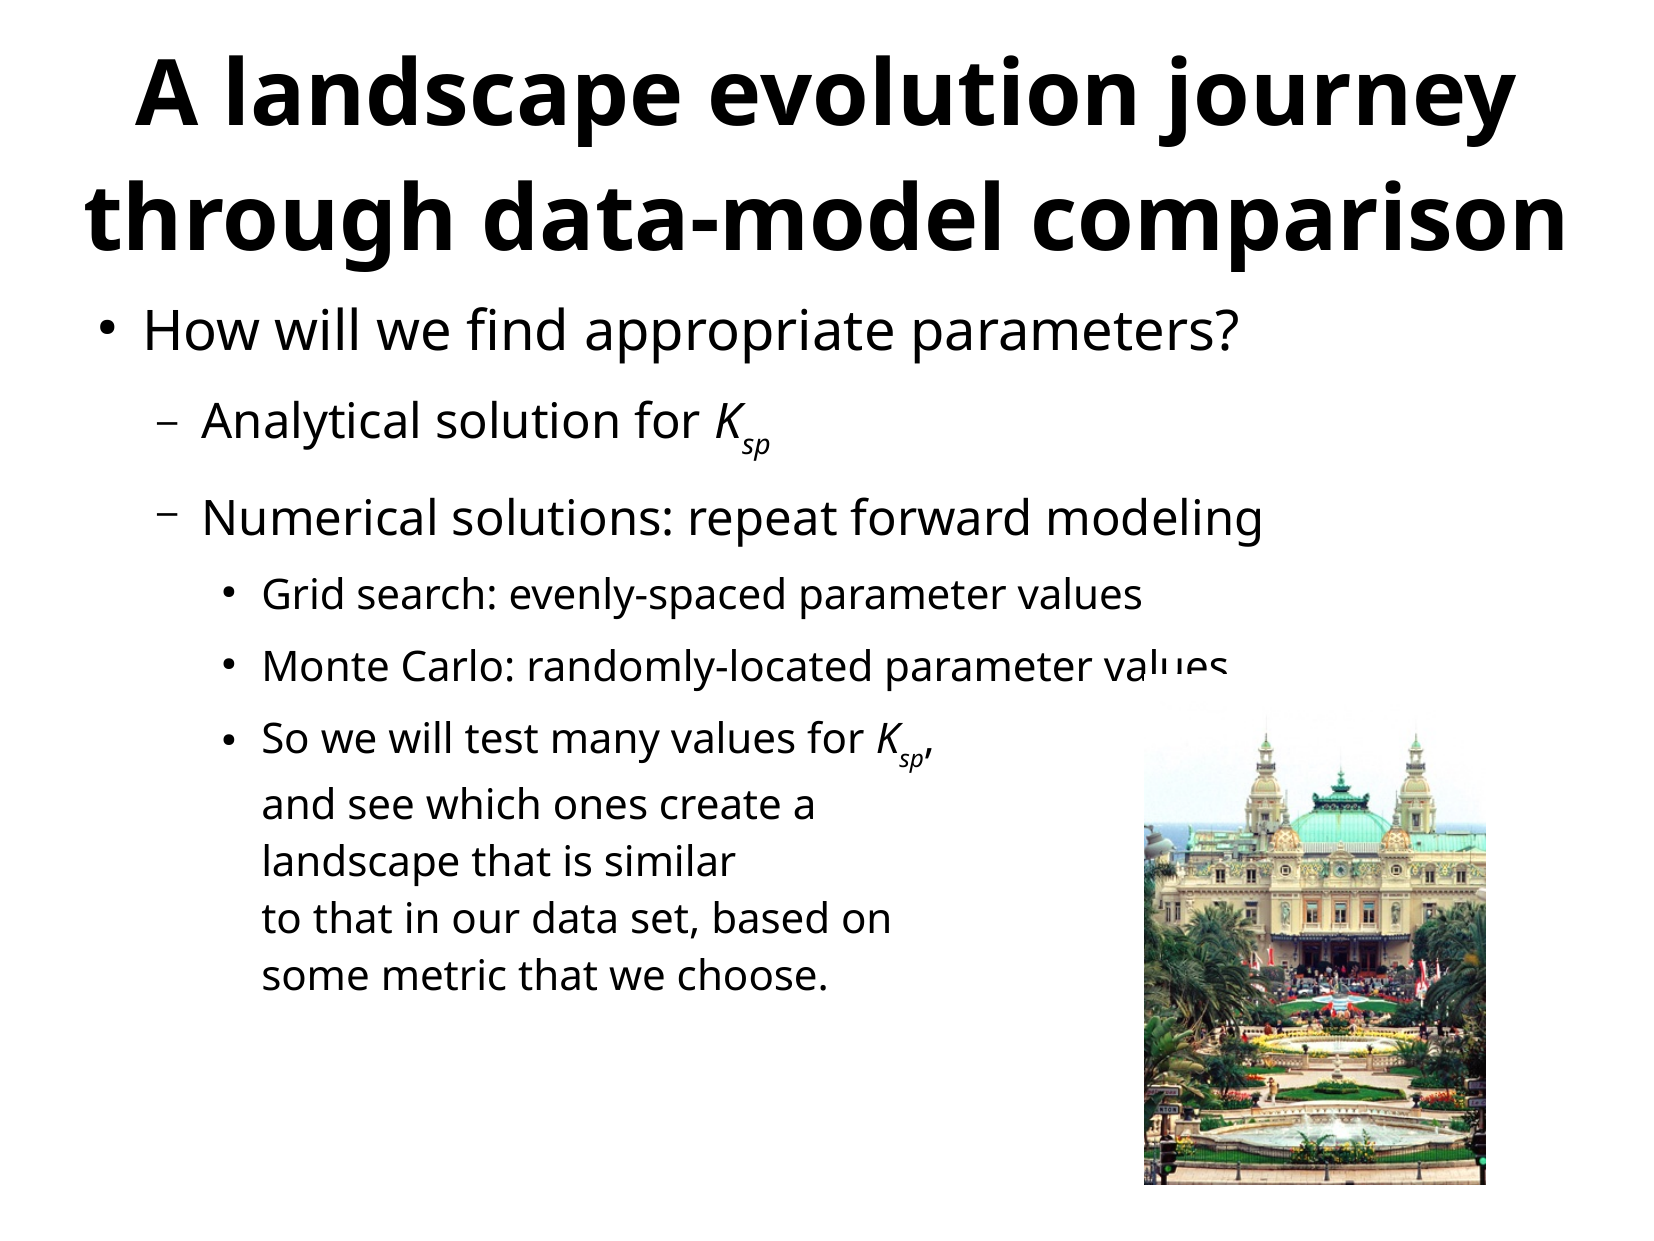

# A landscape evolution journey through data-model comparison
How will we find appropriate parameters?
Analytical solution for Ksp
Numerical solutions: repeat forward modeling
Grid search: evenly-spaced parameter values
Monte Carlo: randomly-located parameter values
So we will test many values for Ksp,
and see which ones create a
landscape that is similar
to that in our data set, based on
some metric that we choose.